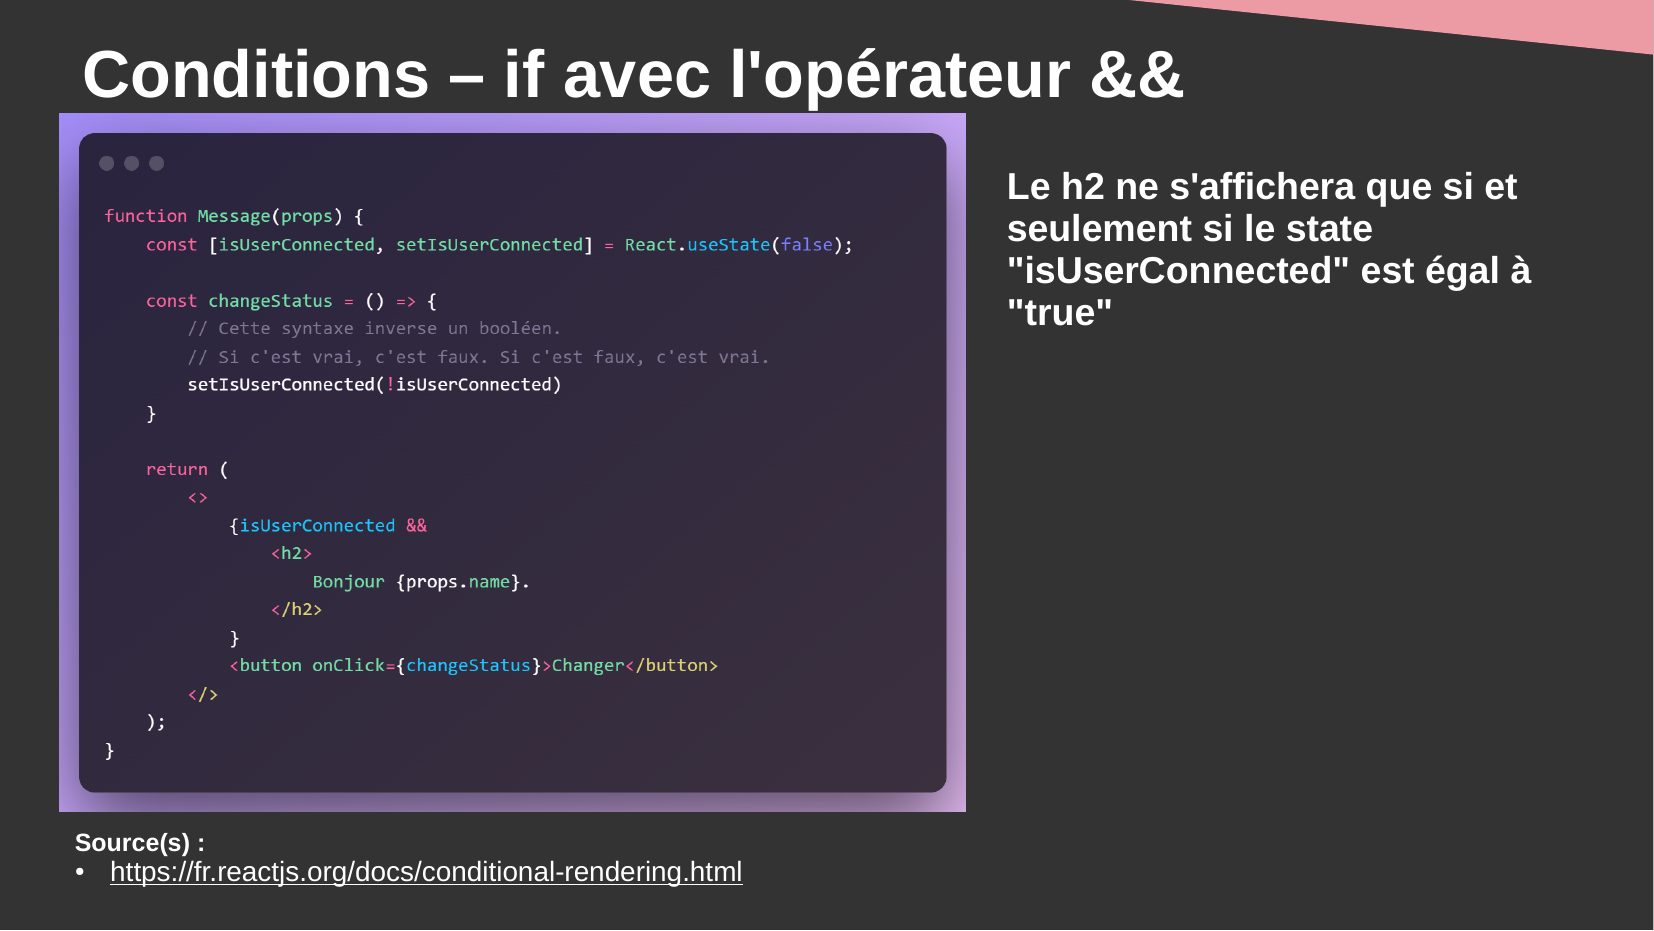

# Conditions – if avec l'opérateur &&
Le h2 ne s'affichera que si et seulement si le state "isUserConnected" est égal à "true"
Source(s) :
https://fr.reactjs.org/docs/conditional-rendering.html